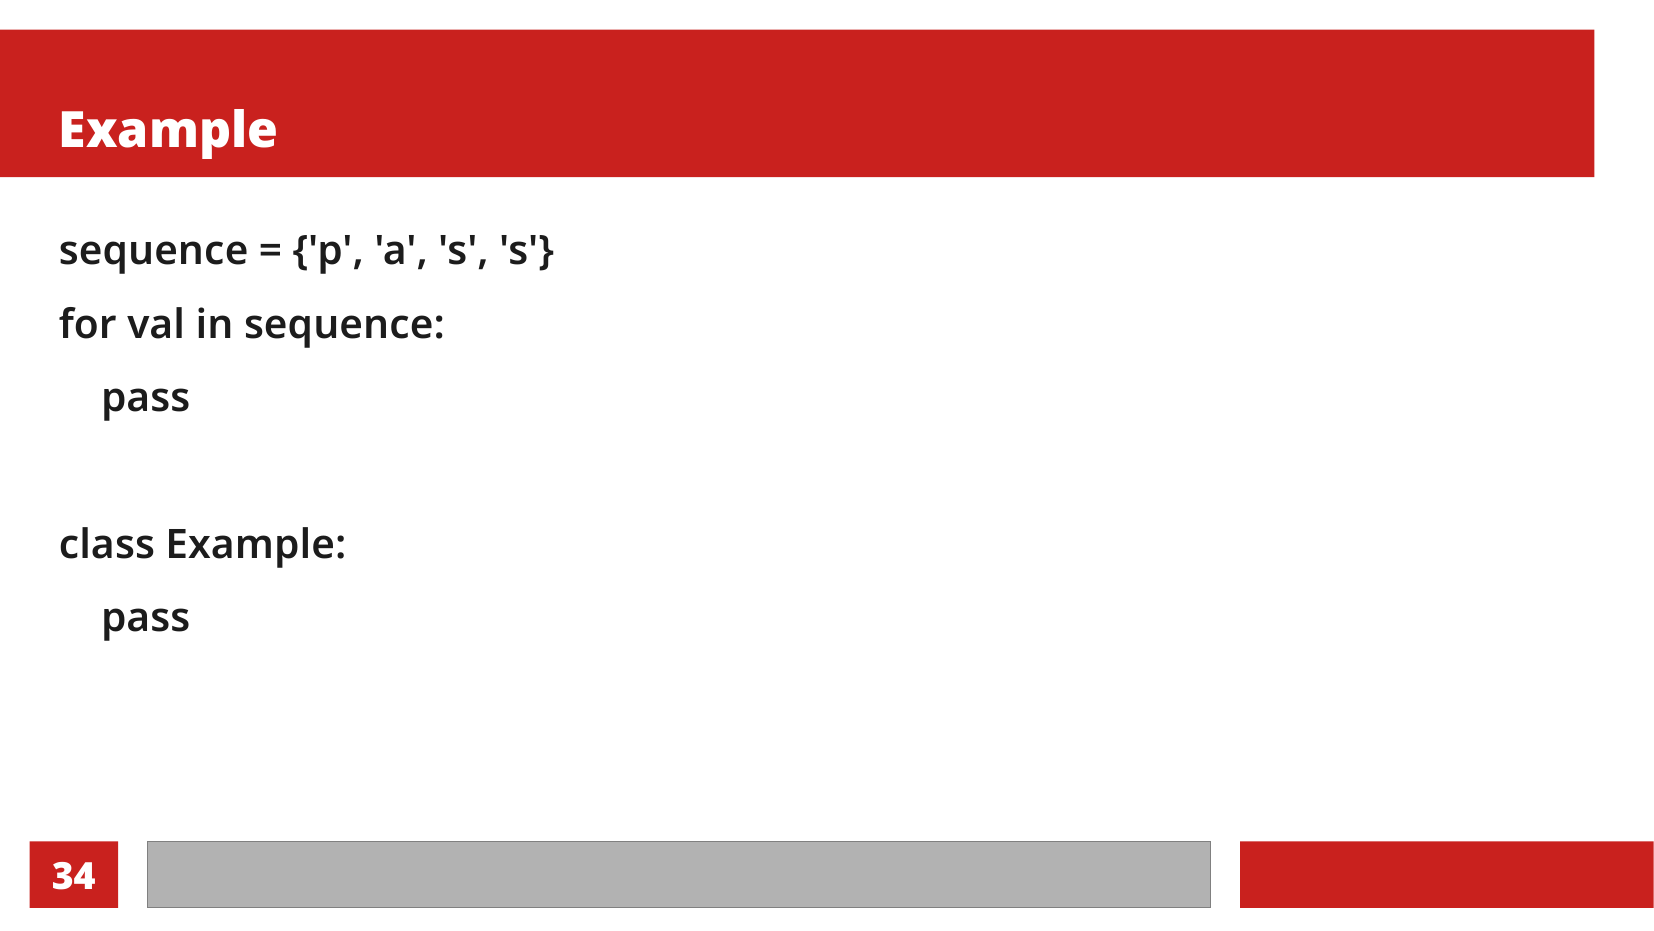

# Example
sequence = {'p', 'a', 's', 's'}
for val in sequence:
 pass
class Example:
 pass
34